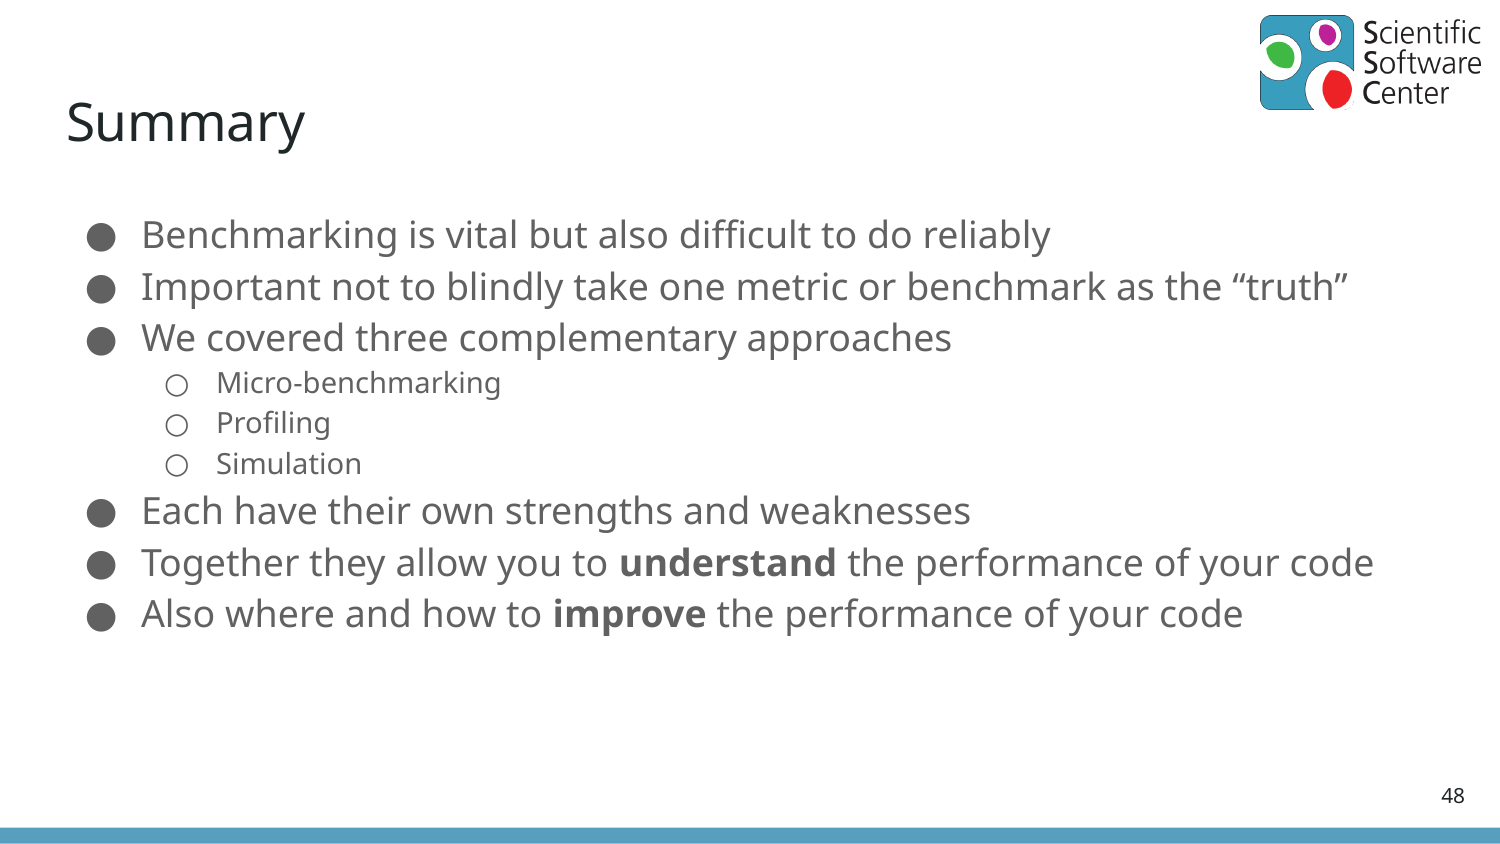

# Summary
Benchmarking is vital but also difficult to do reliably
Important not to blindly take one metric or benchmark as the “truth”
We covered three complementary approaches
Micro-benchmarking
Profiling
Simulation
Each have their own strengths and weaknesses
Together they allow you to understand the performance of your code
Also where and how to improve the performance of your code